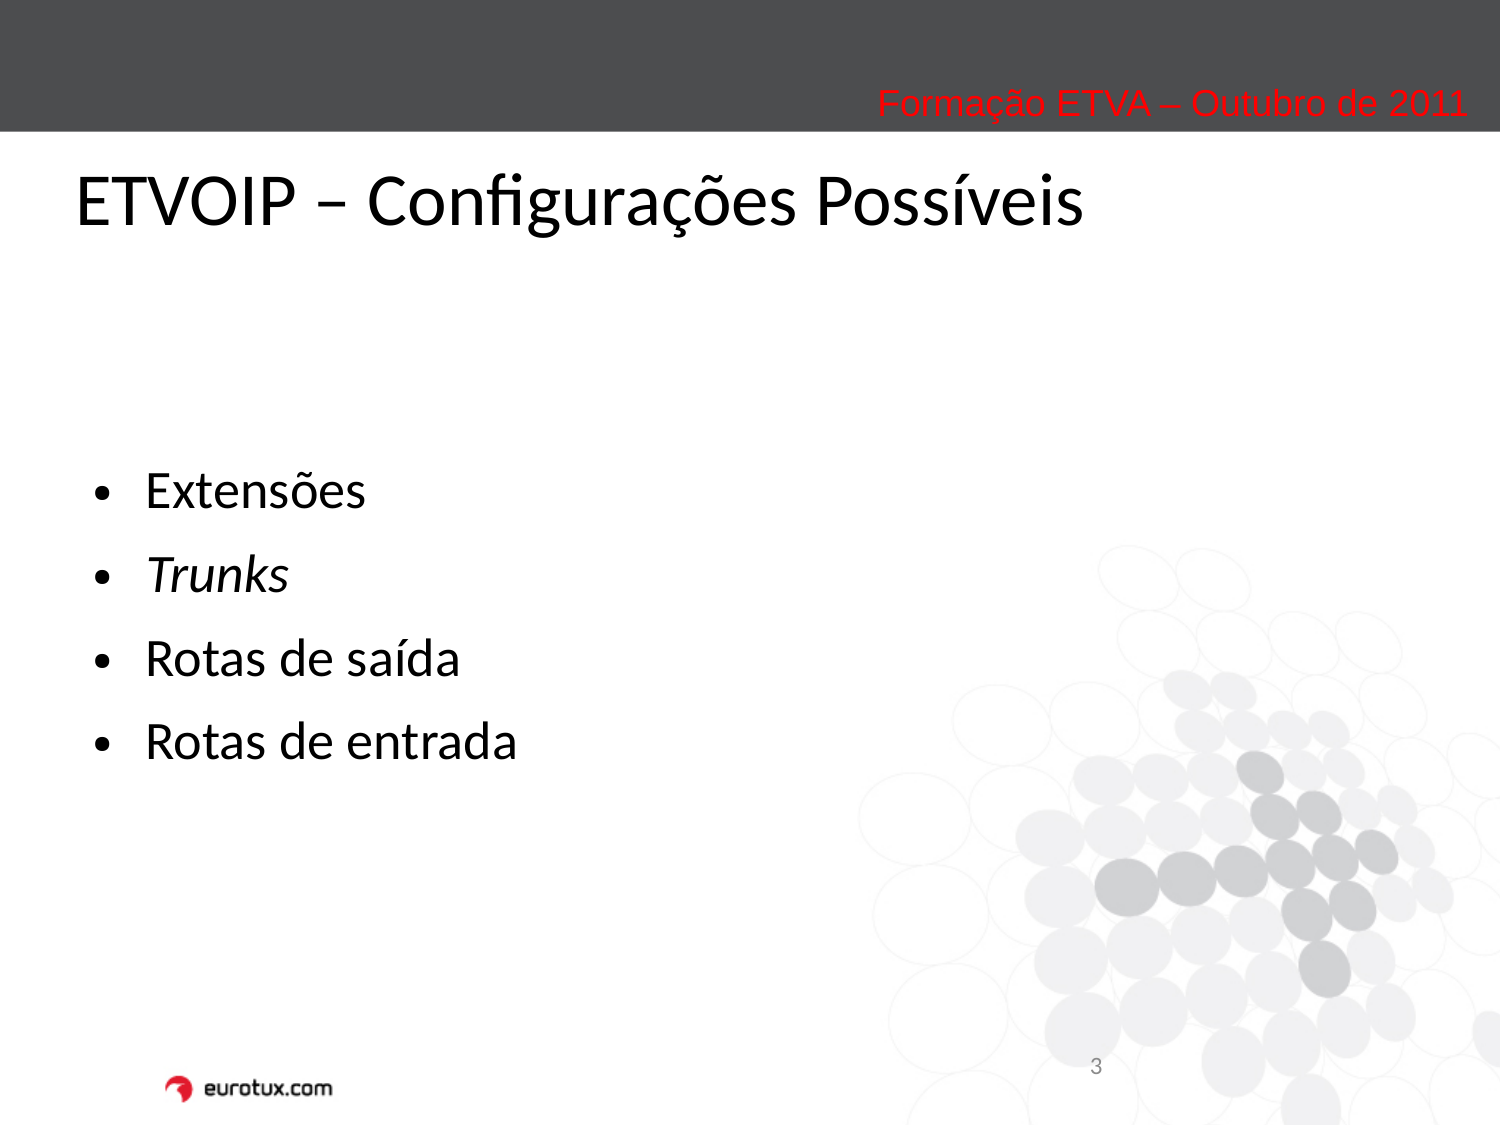

# ETVOIP – Configurações Possíveis
Extensões
Trunks
Rotas de saída
Rotas de entrada
3